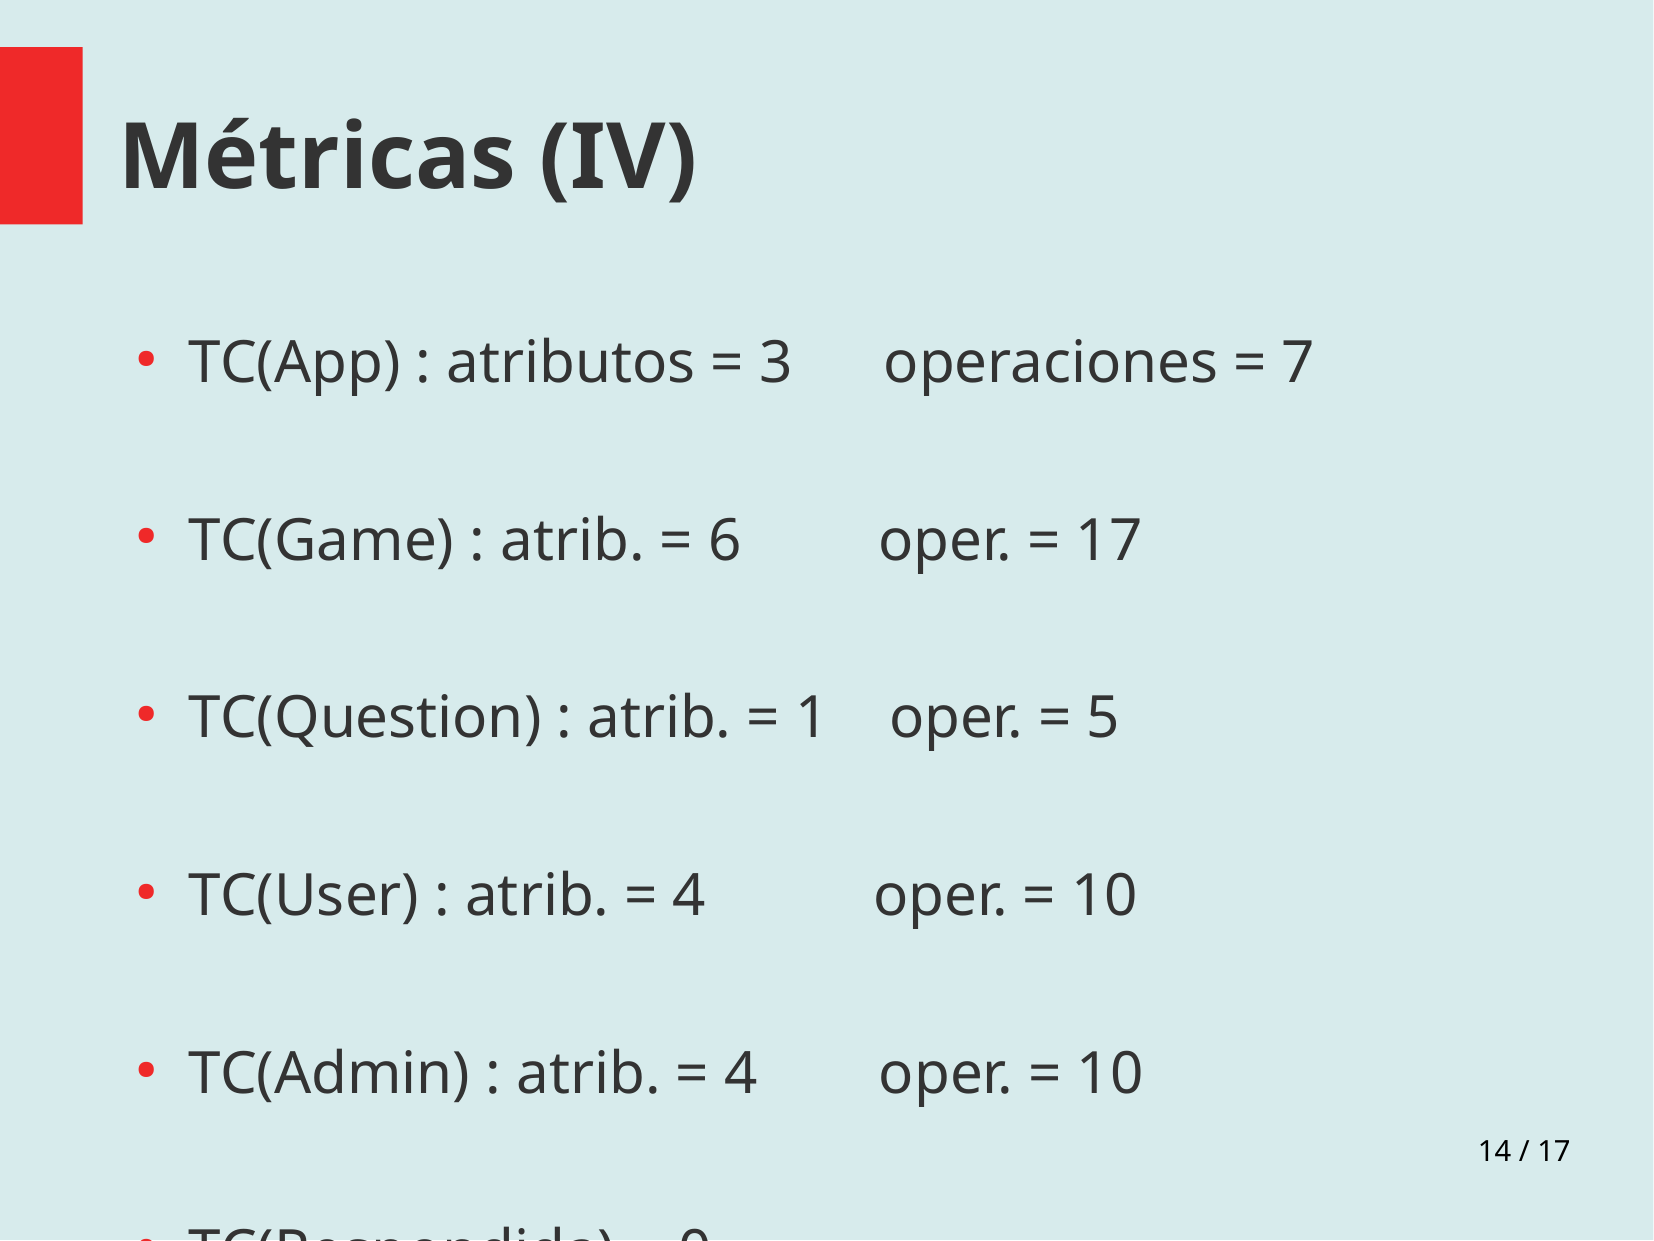

# Métricas (IV)
TC(App) : atributos = 3 operaciones = 7
TC(Game) : atrib. = 6 oper. = 17
TC(Question) : atrib. = 1 oper. = 5
TC(User) : atrib. = 4 oper. = 10
TC(Admin) : atrib. = 4 oper. = 10
TC(Respondida) = 0
14